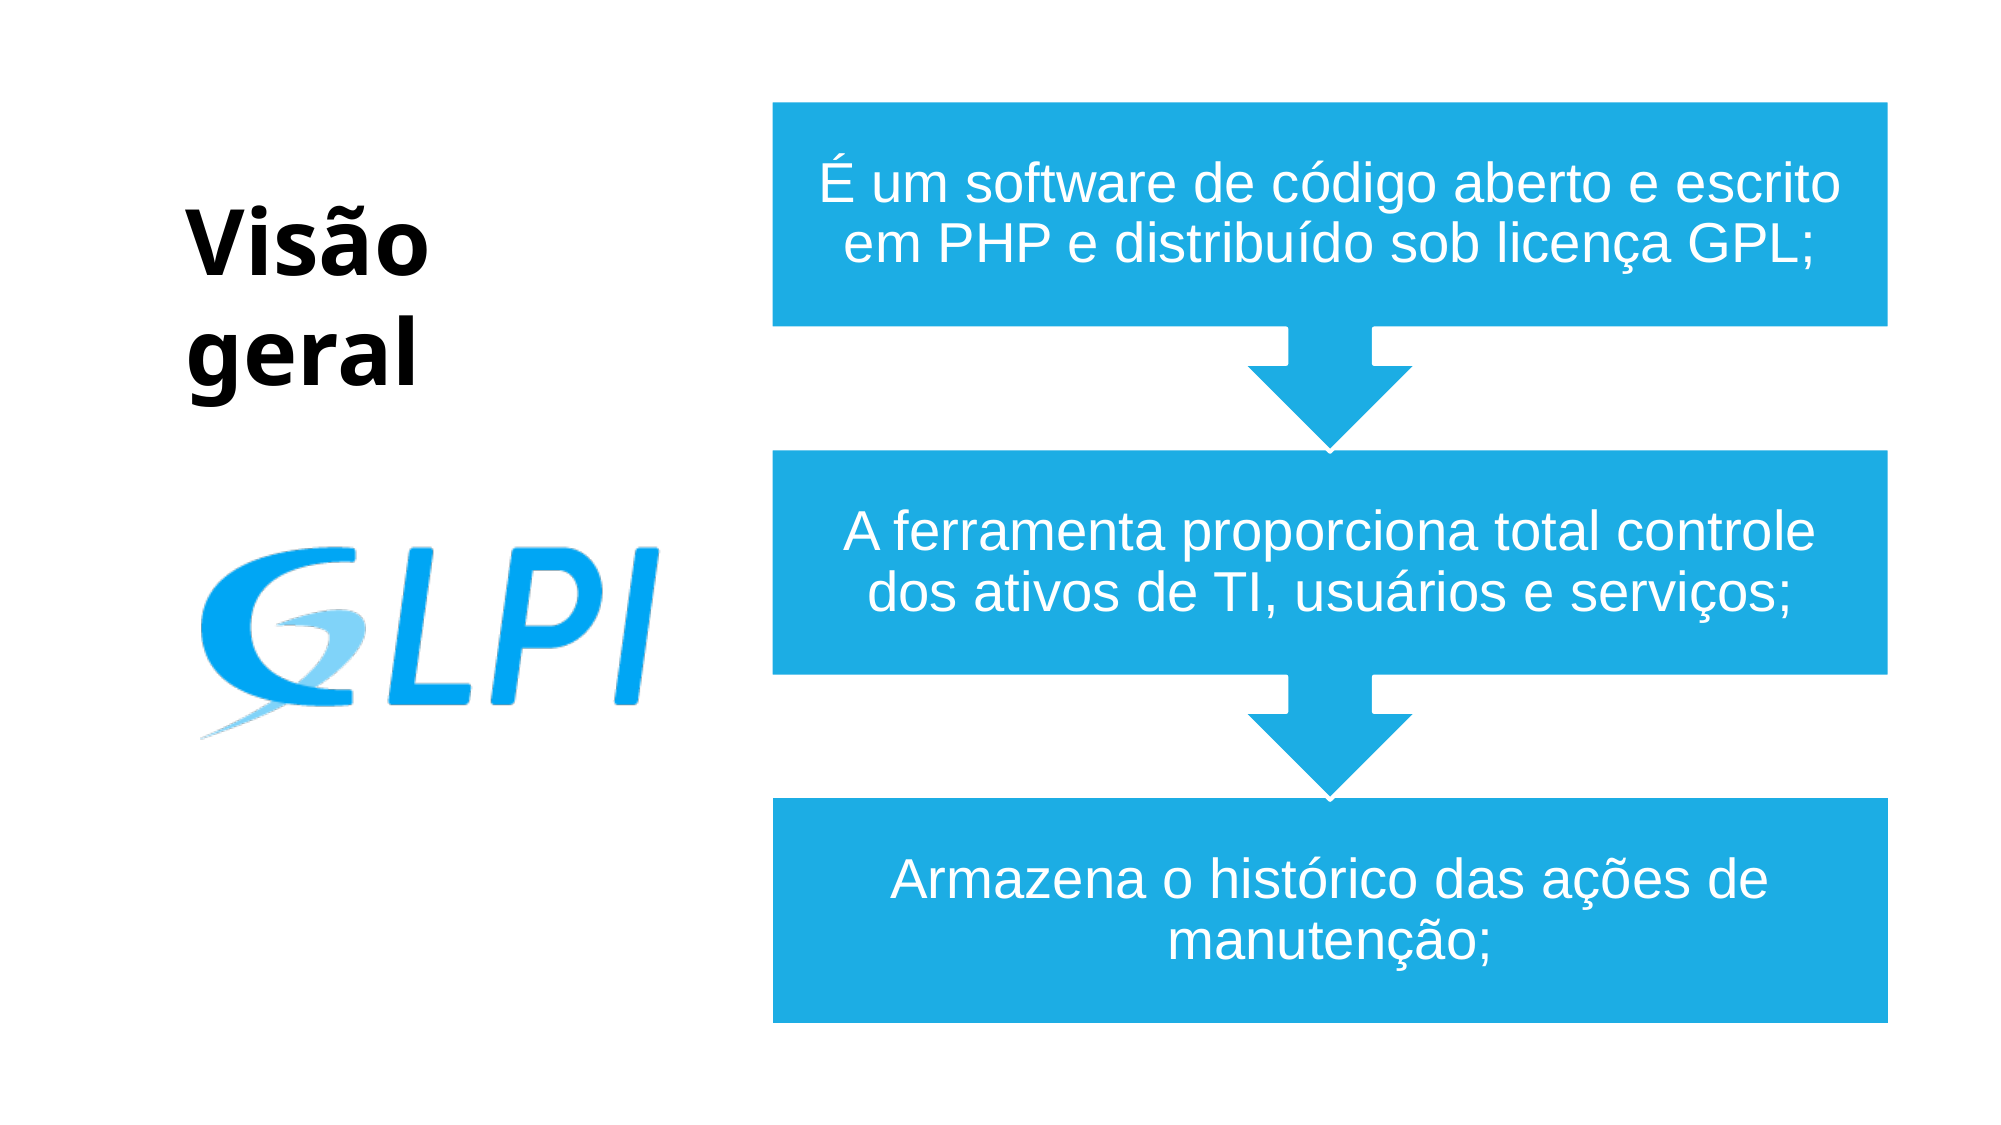

É um software de código aberto e escrito em PHP e distribuído sob licença GPL;
A ferramenta proporciona total controle dos ativos de TI, usuários e serviços;
Armazena o histórico das ações de manutenção;
Visão geral